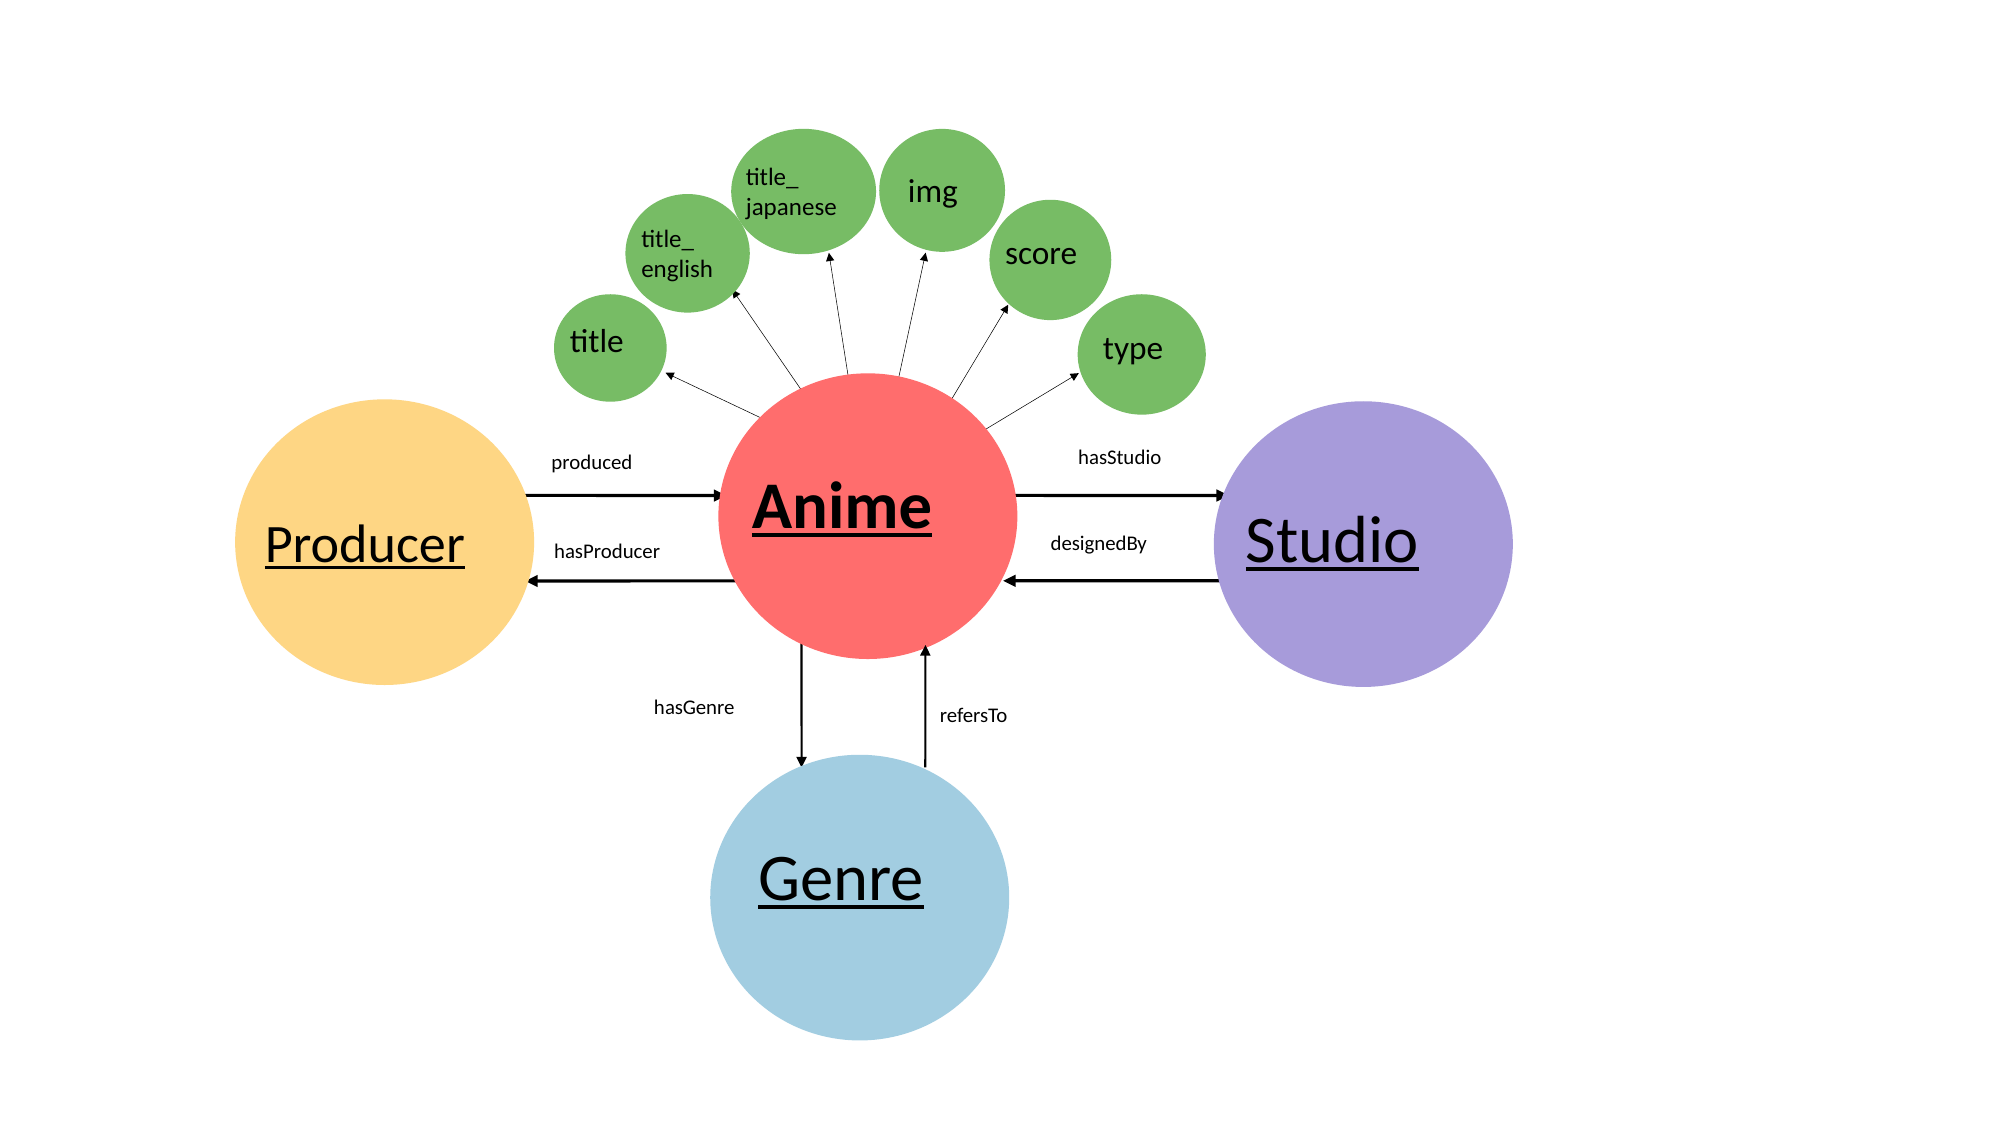

title_
japanese
img
title_
english
score
title
type
hasStudio
produced
Anime
Studio
Producer
designedBy
hasProducer
hasGenre
refersTo
Genre